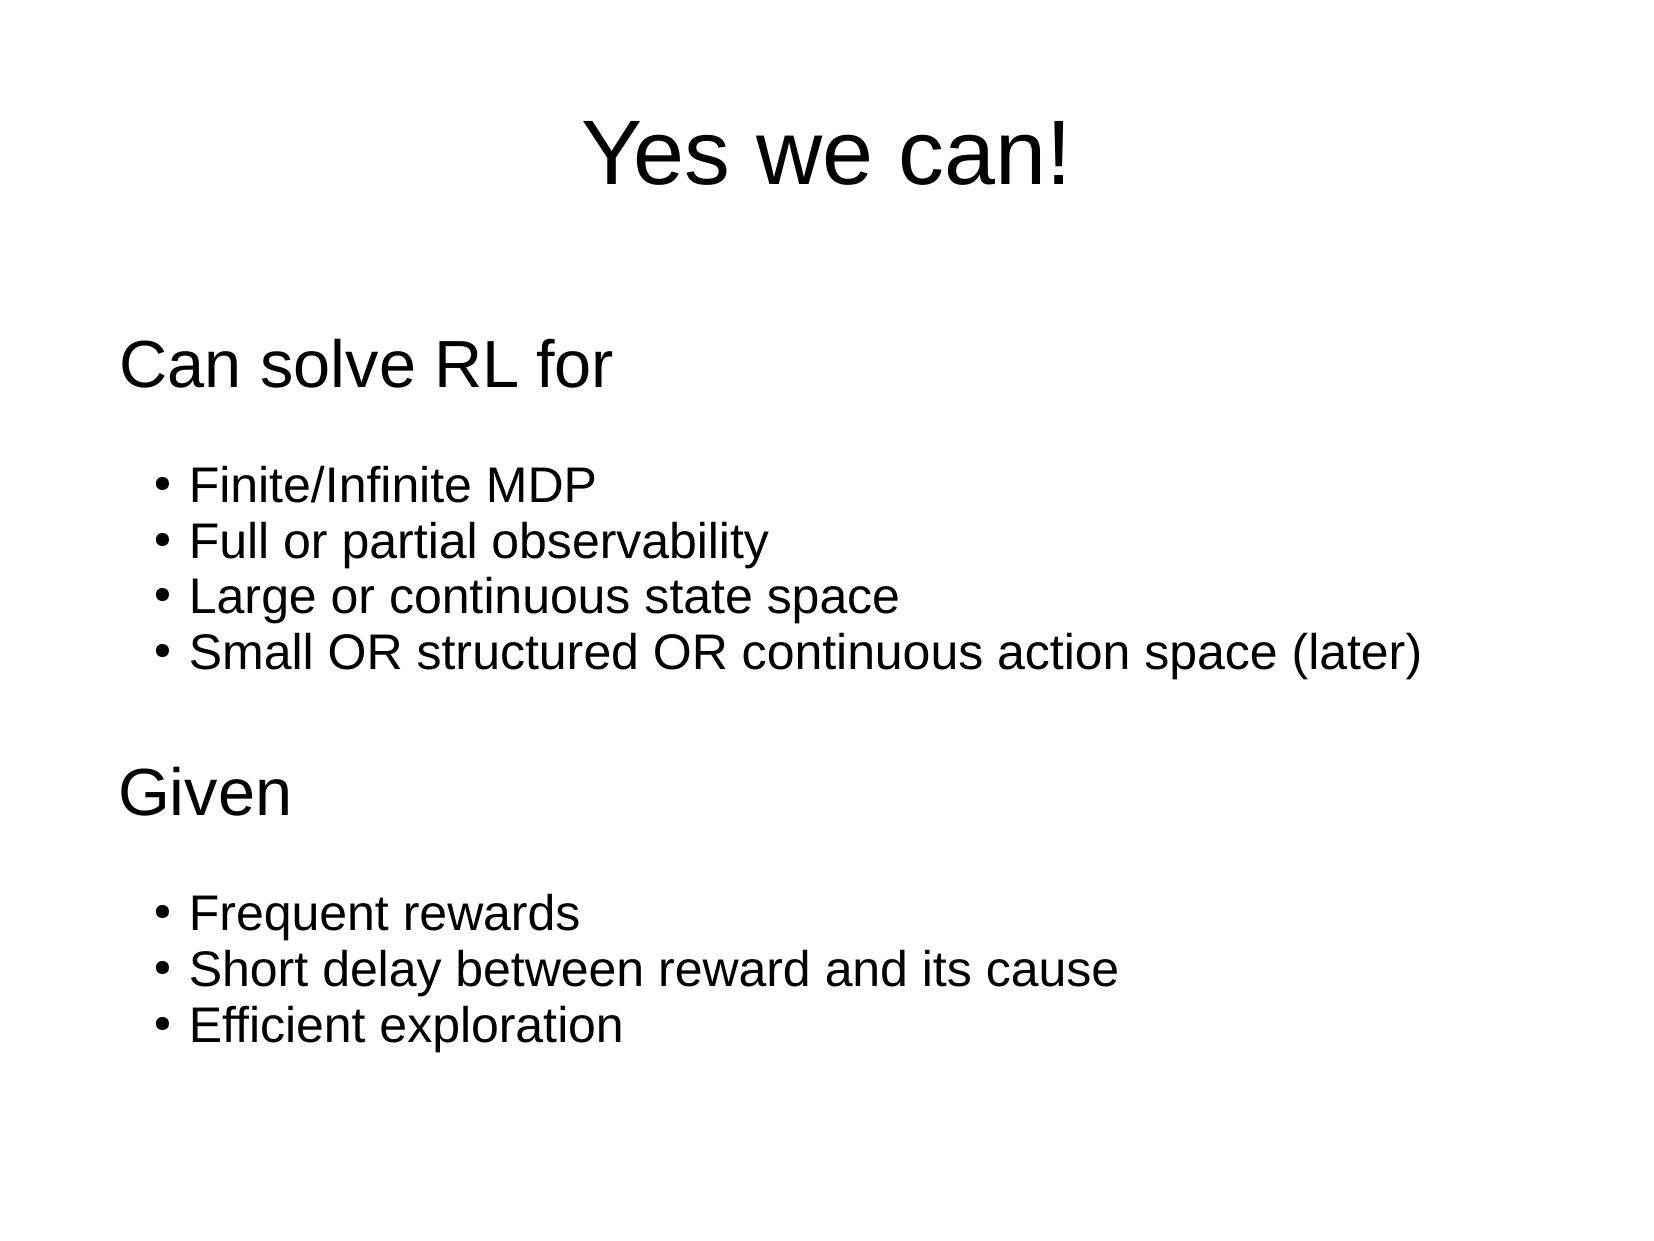

# Yes we can!
 Can solve RL for
Finite/Infinite MDP
Full or partial observability
Large or continuous state space
Small OR structured OR continuous action space (later)
Given
Frequent rewards
Short delay between reward and its cause
Efficient exploration